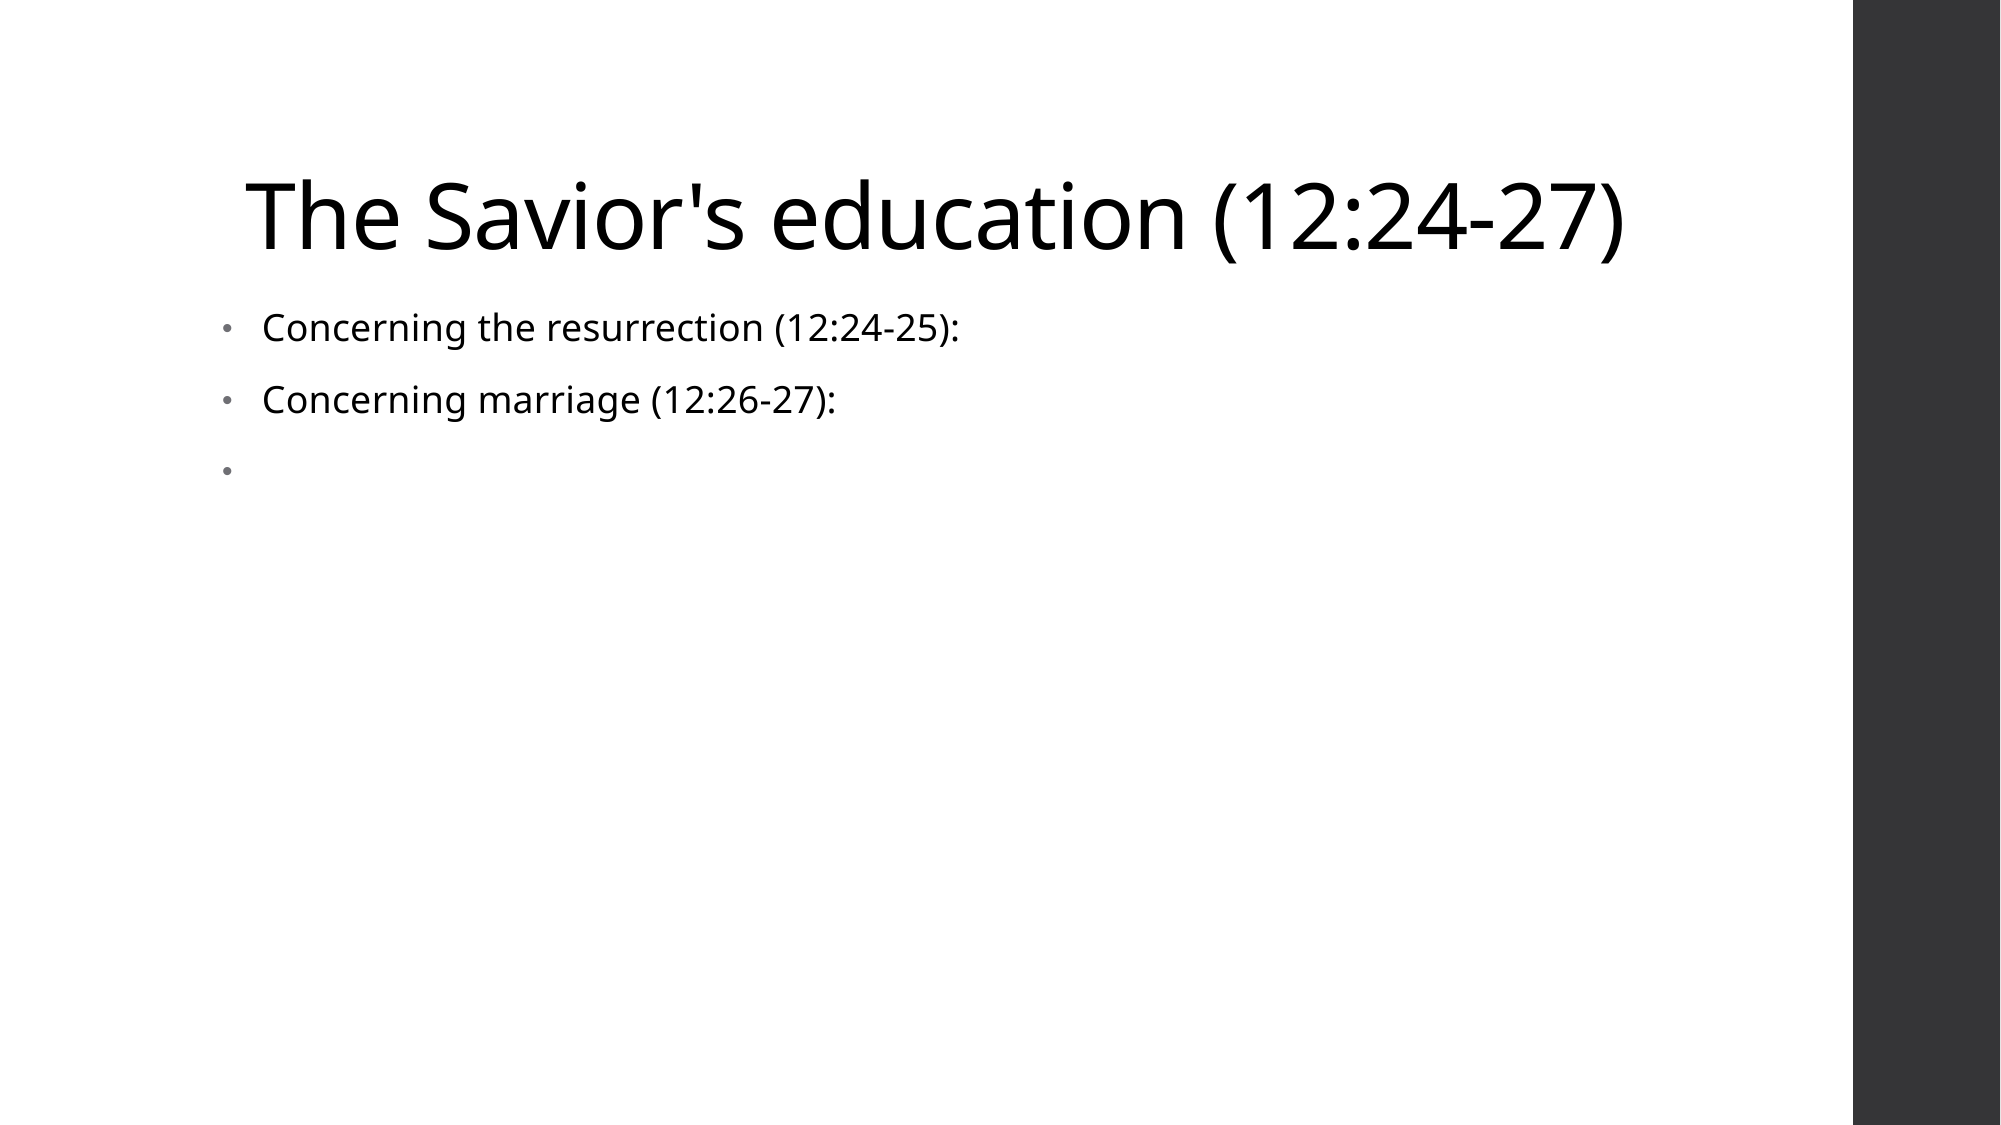

# The Savior's education (12:24-27)
 Concerning the resurrection (12:24-25):
 Concerning marriage (12:26-27):